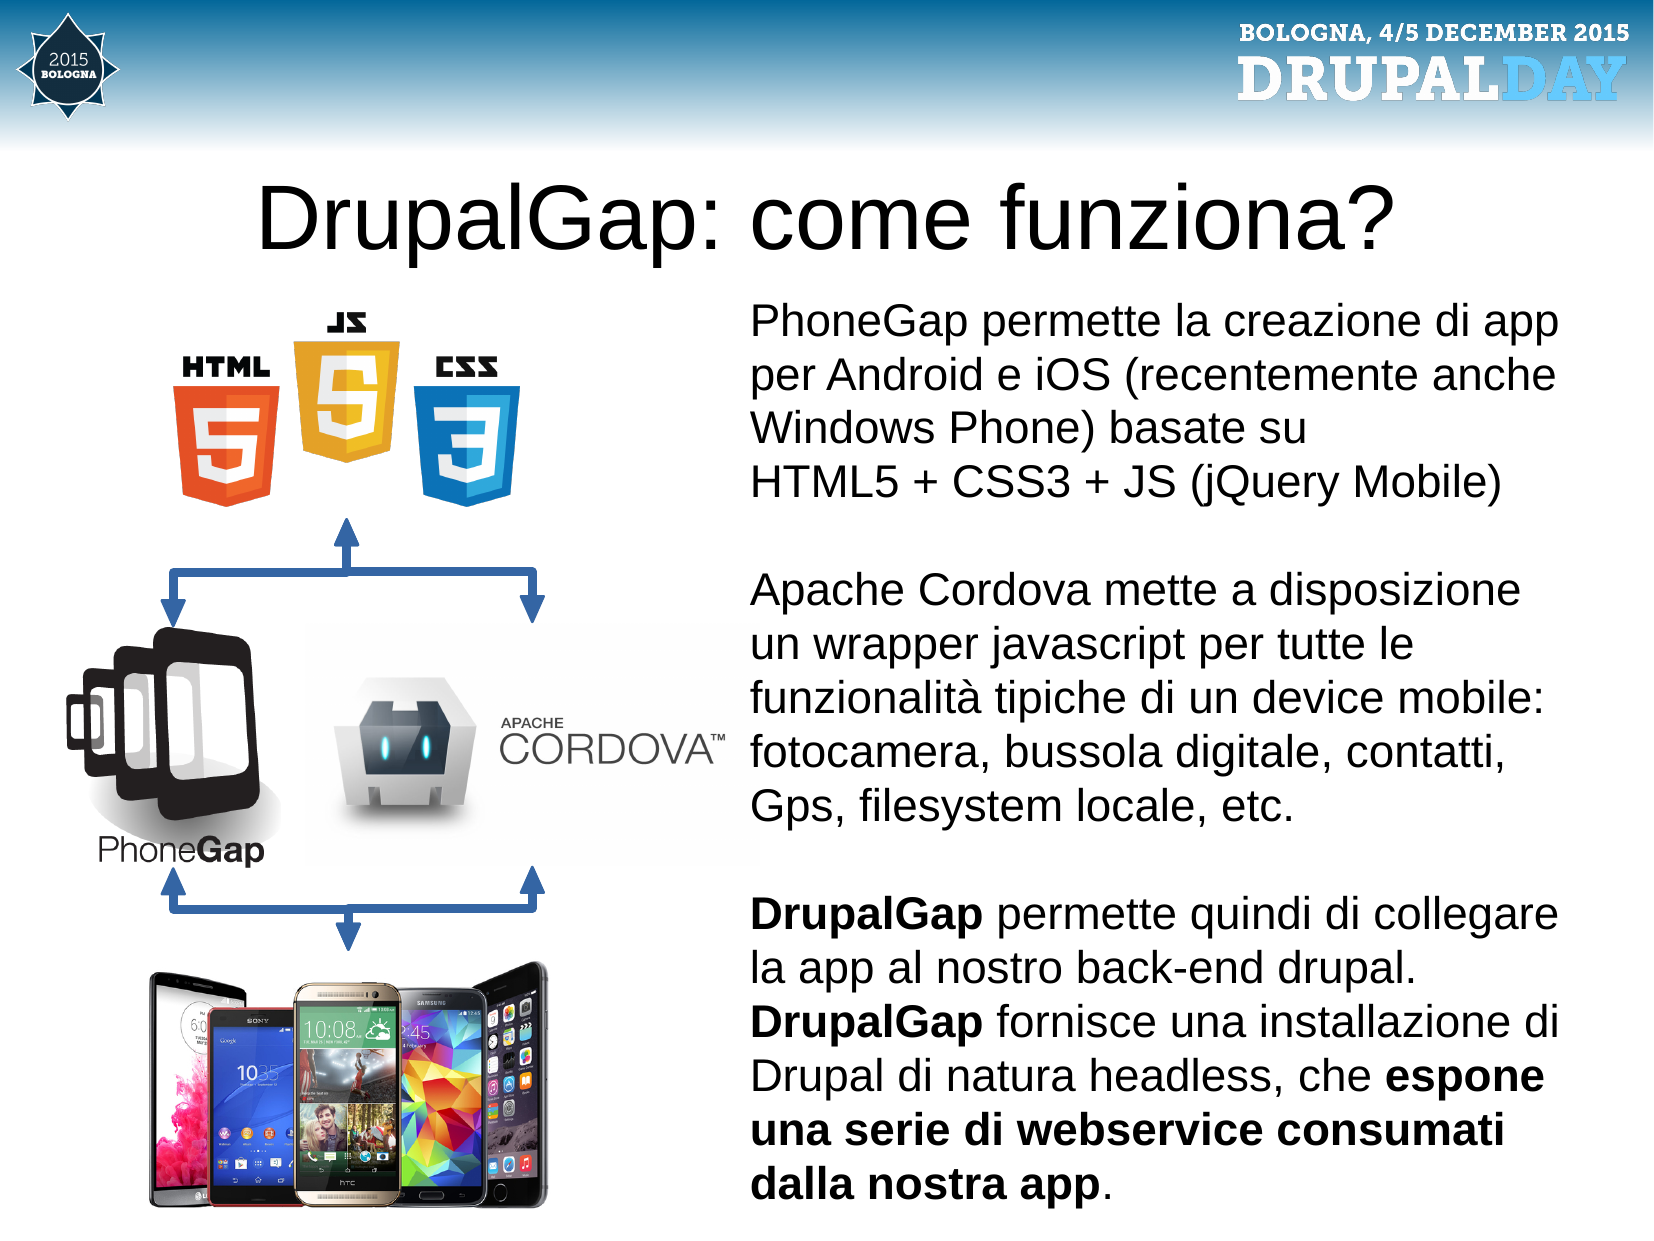

# DrupalGap: come funziona?
PhoneGap permette la creazione di app
per Android e iOS (recentemente anche
Windows Phone) basate su
HTML5 + CSS3 + JS (jQuery Mobile)
Apache Cordova mette a disposizione
un wrapper javascript per tutte le
funzionalità tipiche di un device mobile:
fotocamera, bussola digitale, contatti,
Gps, filesystem locale, etc.
DrupalGap permette quindi di collegare
la app al nostro back-end drupal.
DrupalGap fornisce una installazione di Drupal di natura headless, che espone una serie di webservice consumati dalla nostra app.